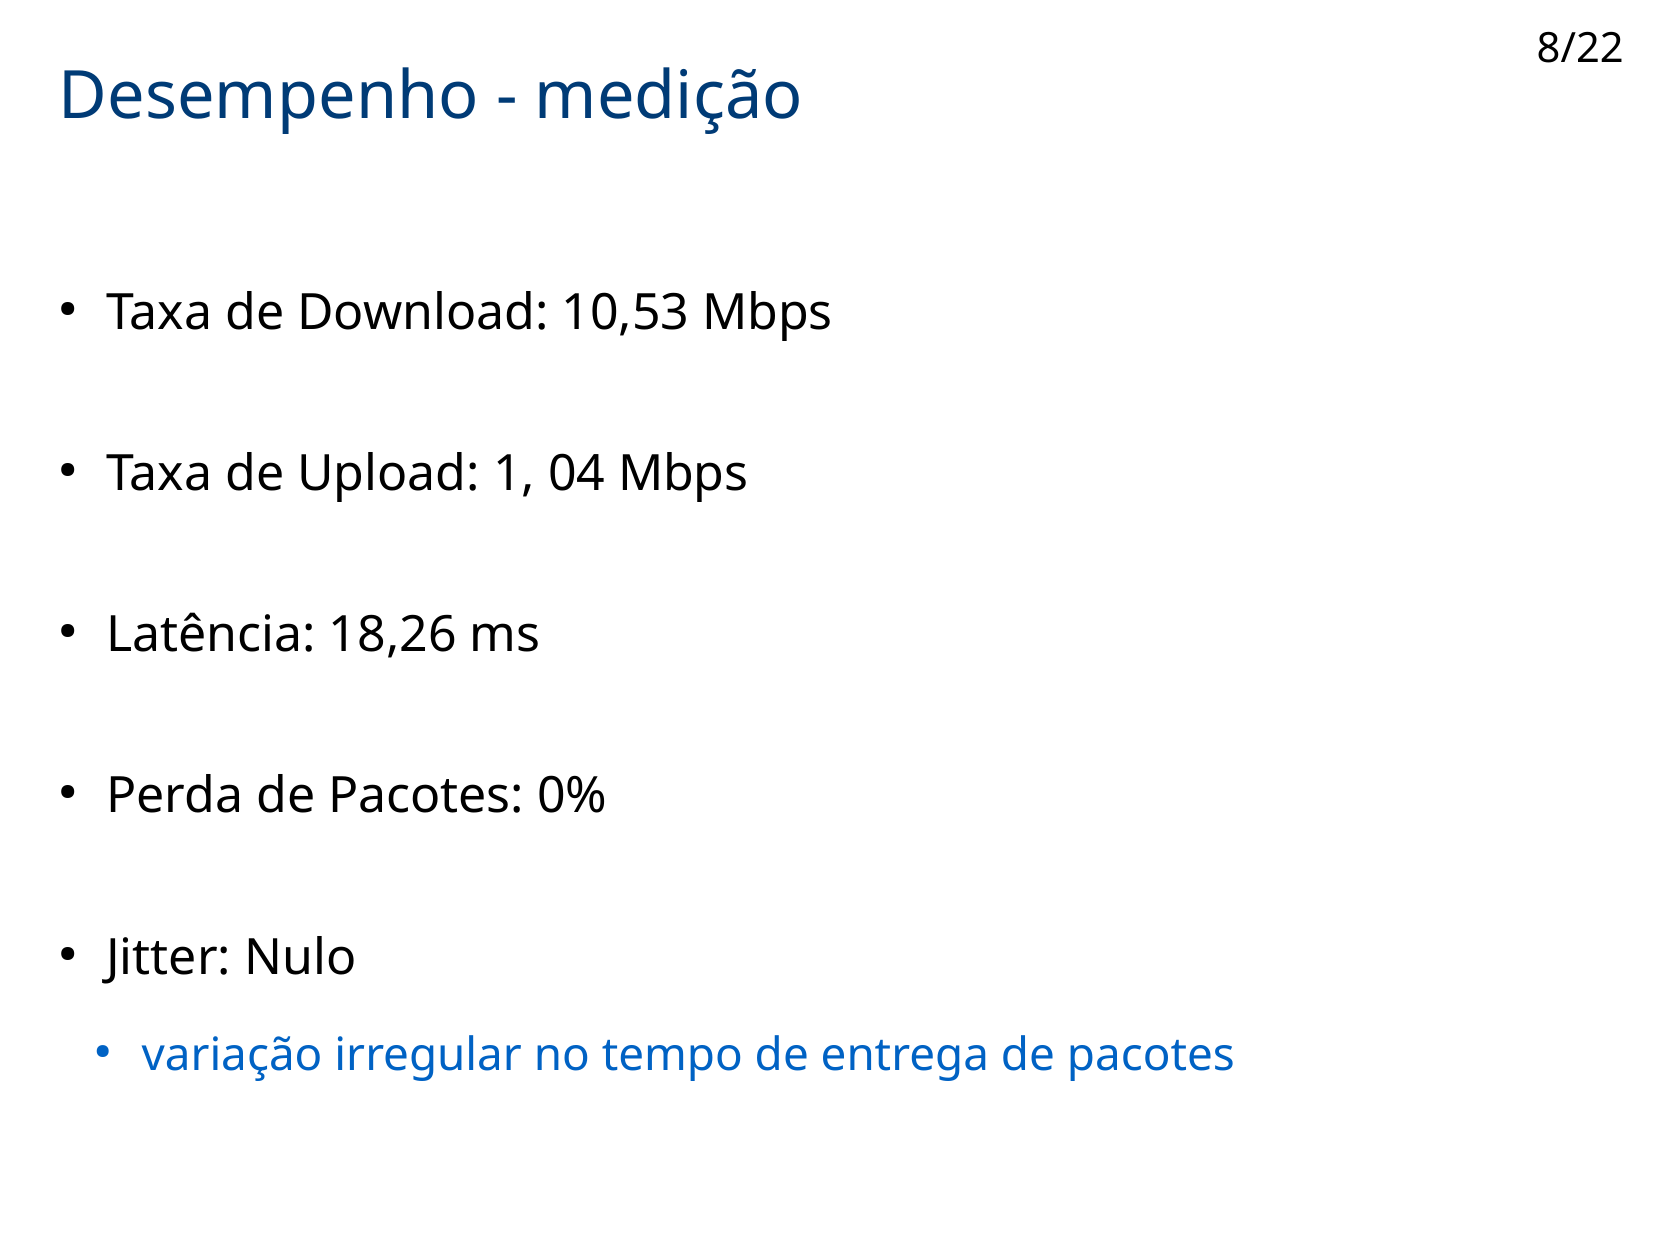

8
# Desempenho - medição
Taxa de Download: 10,53 Mbps
Taxa de Upload: 1, 04 Mbps
Latência: 18,26 ms
Perda de Pacotes: 0%
Jitter: Nulo
variação irregular no tempo de entrega de pacotes